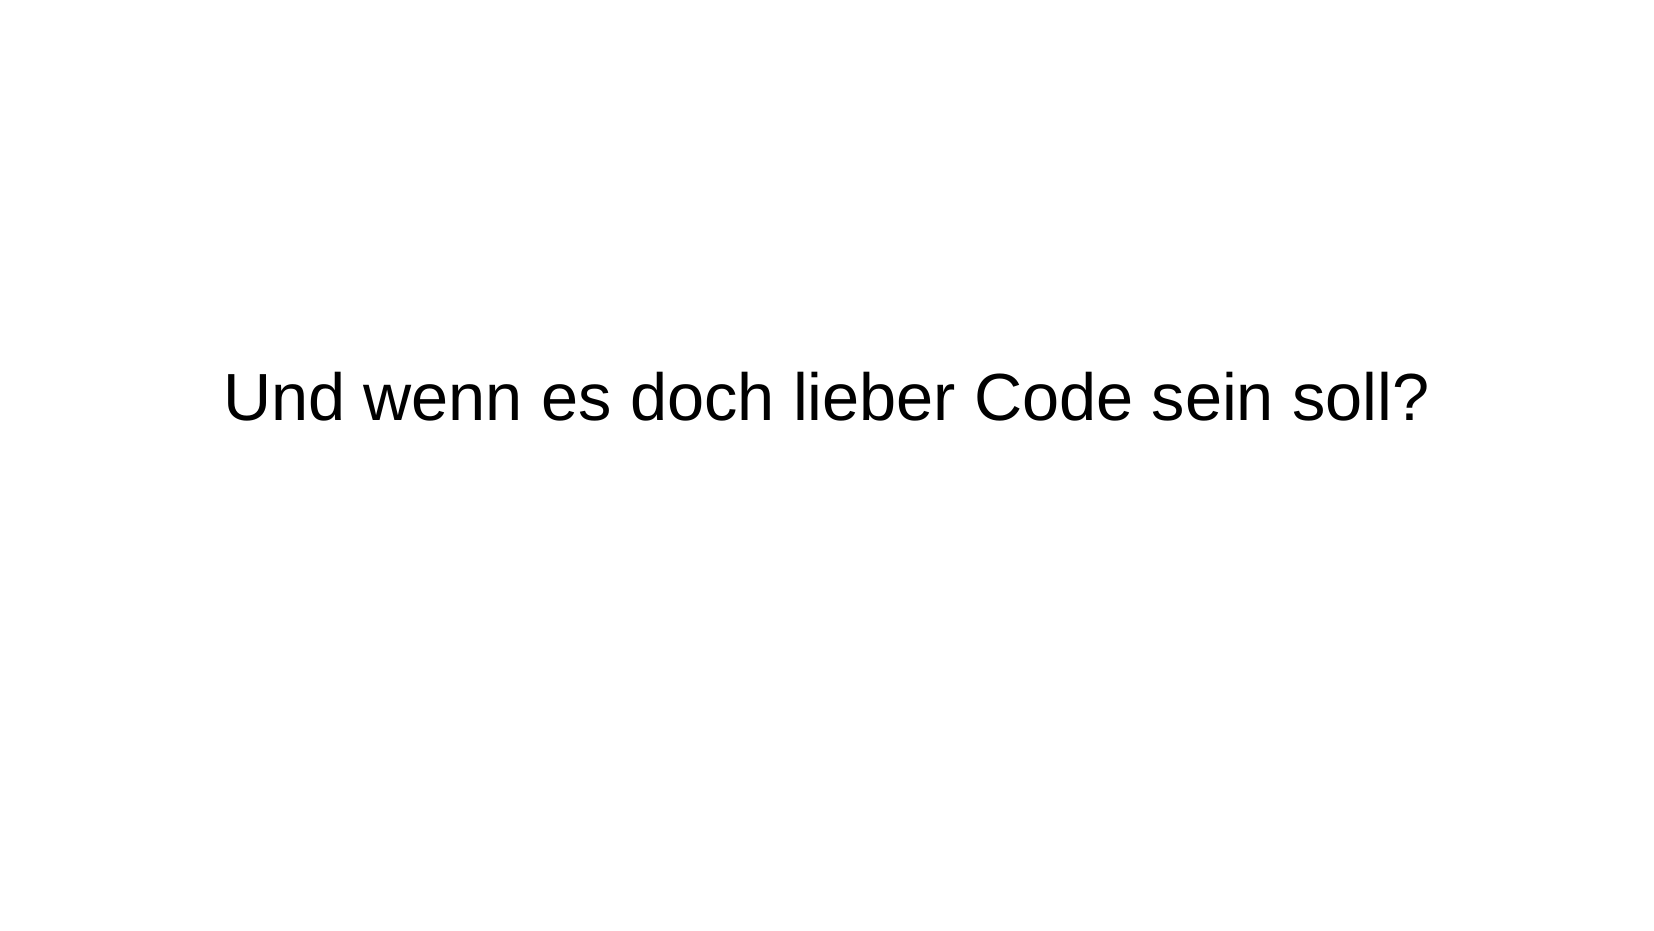

# Und wenn es doch lieber Code sein soll?